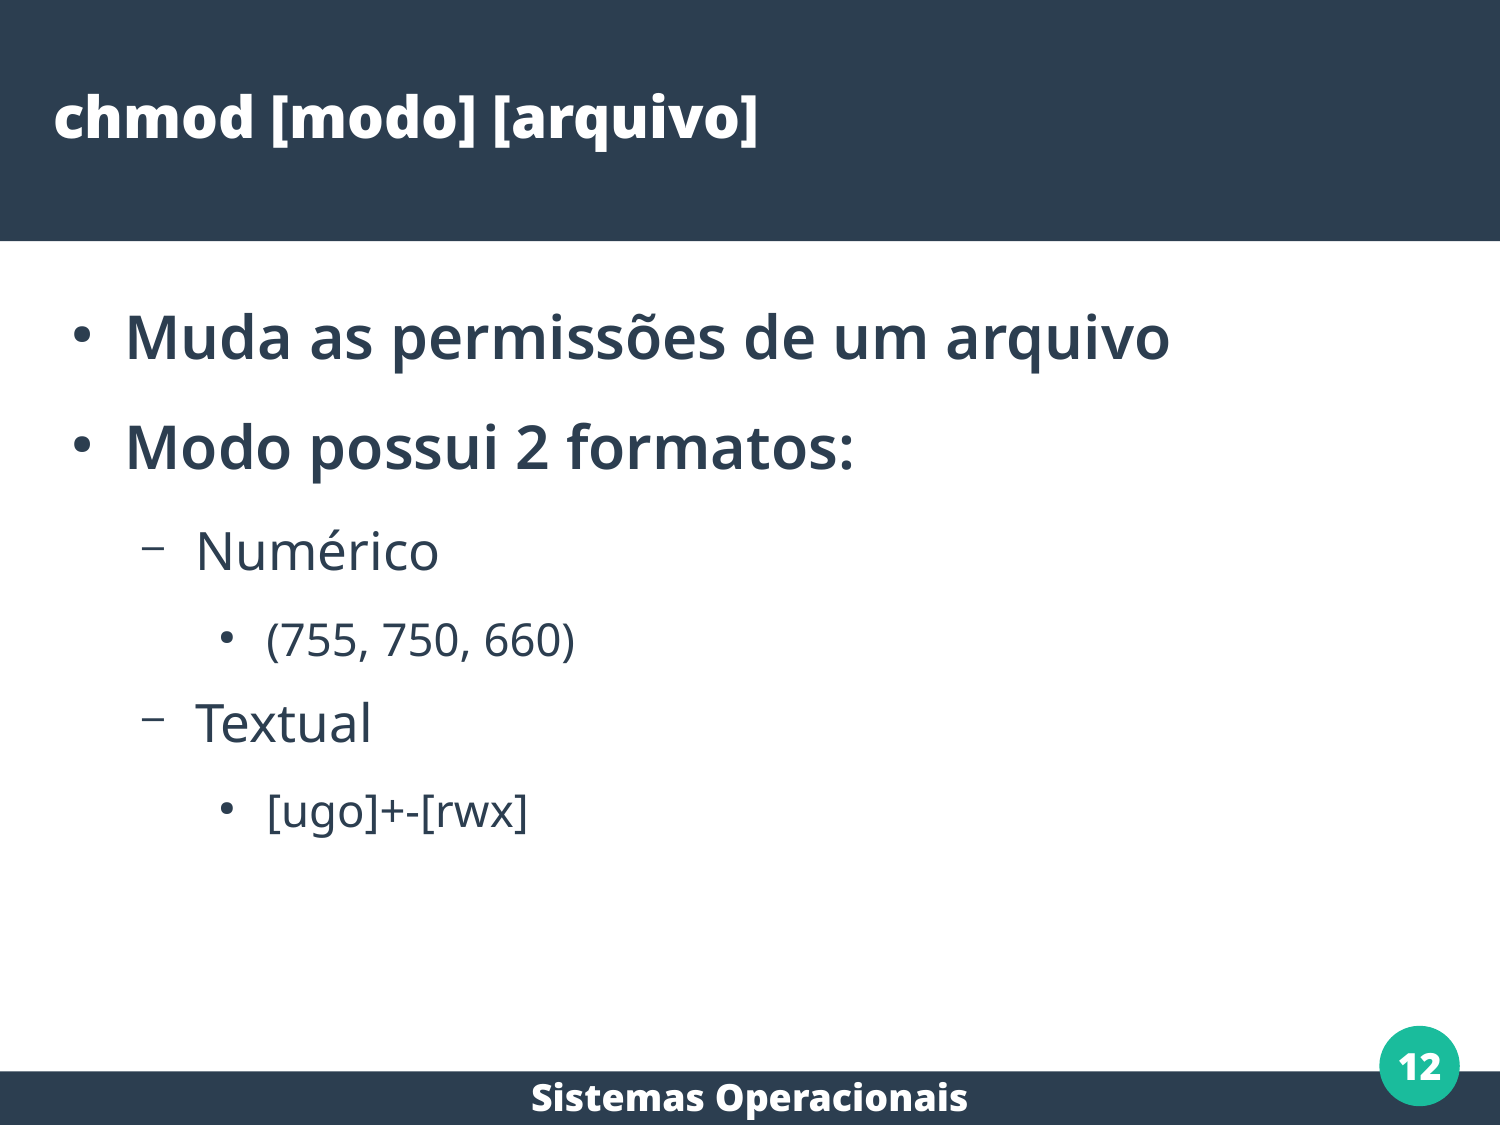

# chmod [modo] [arquivo]
Muda as permissões de um arquivo
Modo possui 2 formatos:
Numérico
(755, 750, 660)
Textual
[ugo]+-[rwx]
12
Sistemas Operacionais